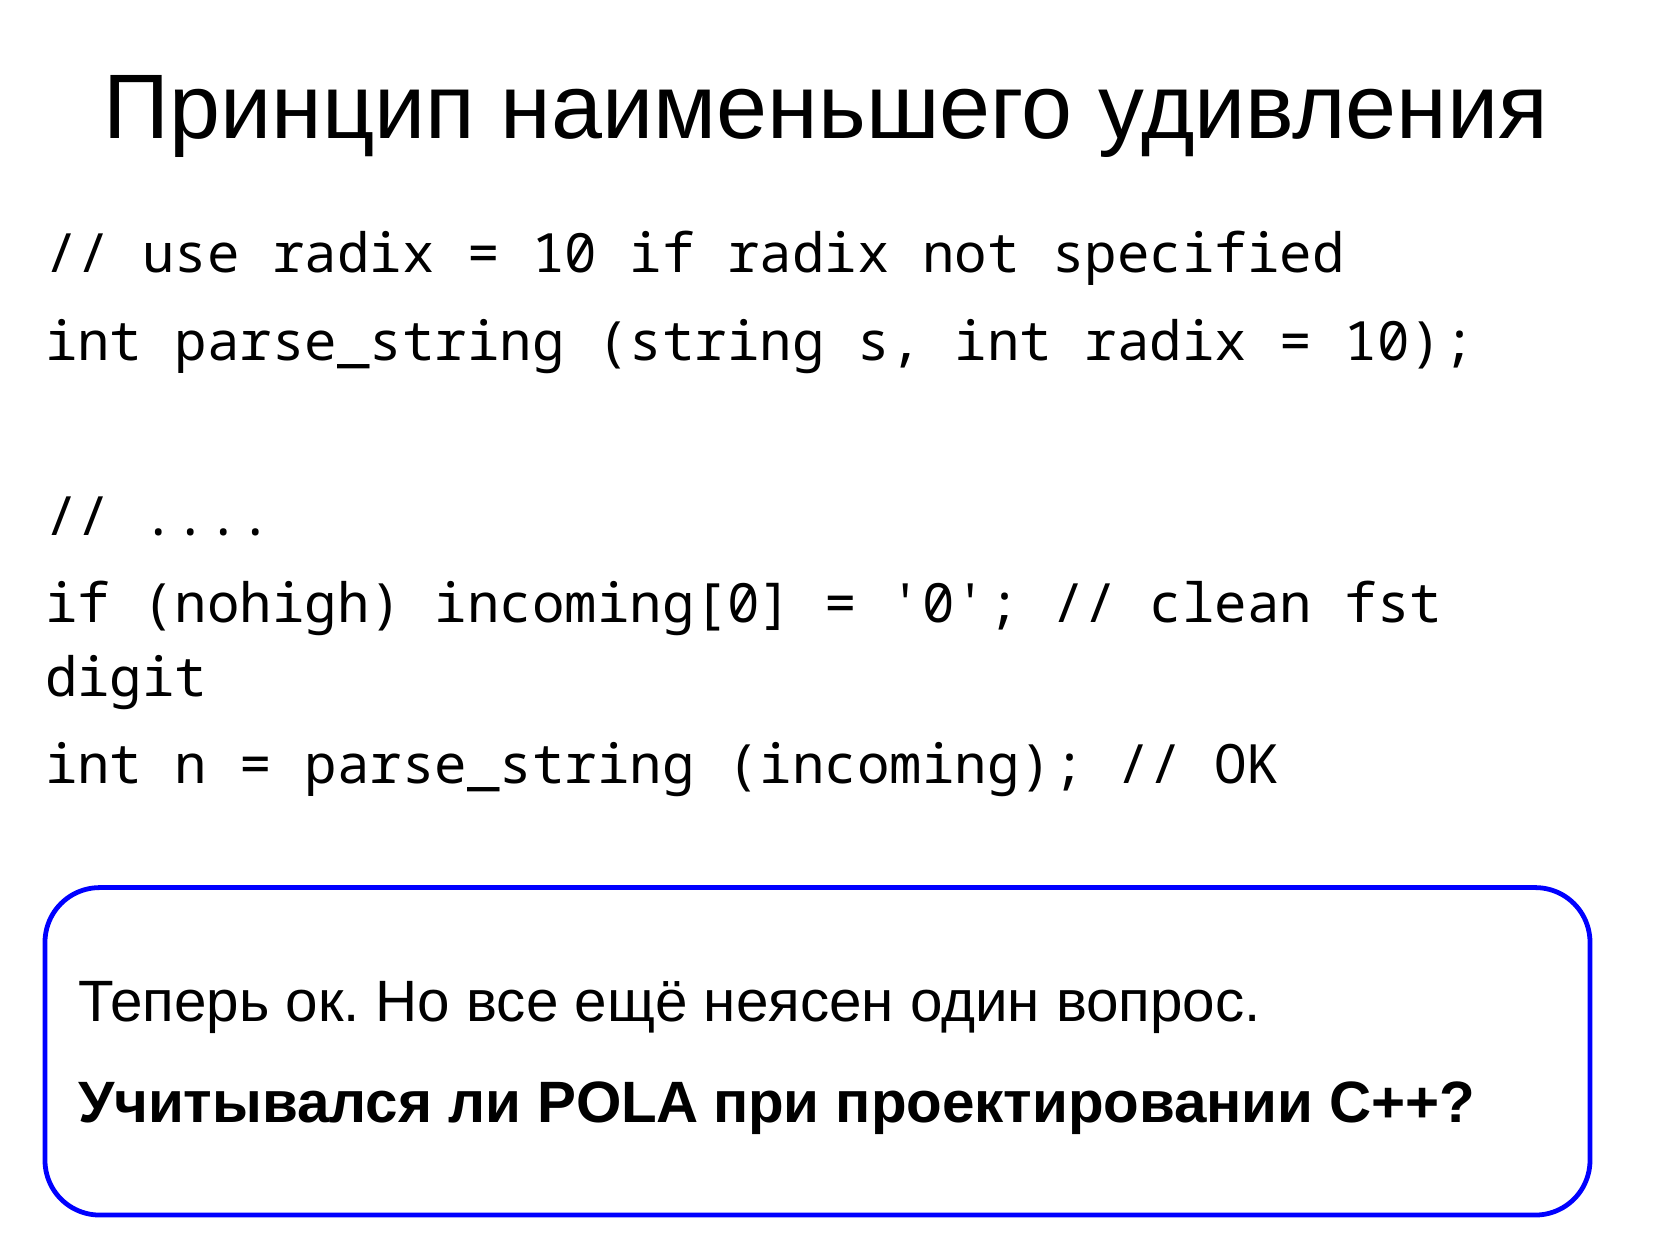

# Принцип наименьшего удивления
// use radix = 10 if radix not specified
int parse_string (string s, int radix = 10);
// ....
if (nohigh) incoming[0] = '0'; // clean fst digit
int n = parse_string (incoming); // OK
Теперь ок. Но все ещё неясен один вопрос.
Учитывался ли POLA при проектировании C++?